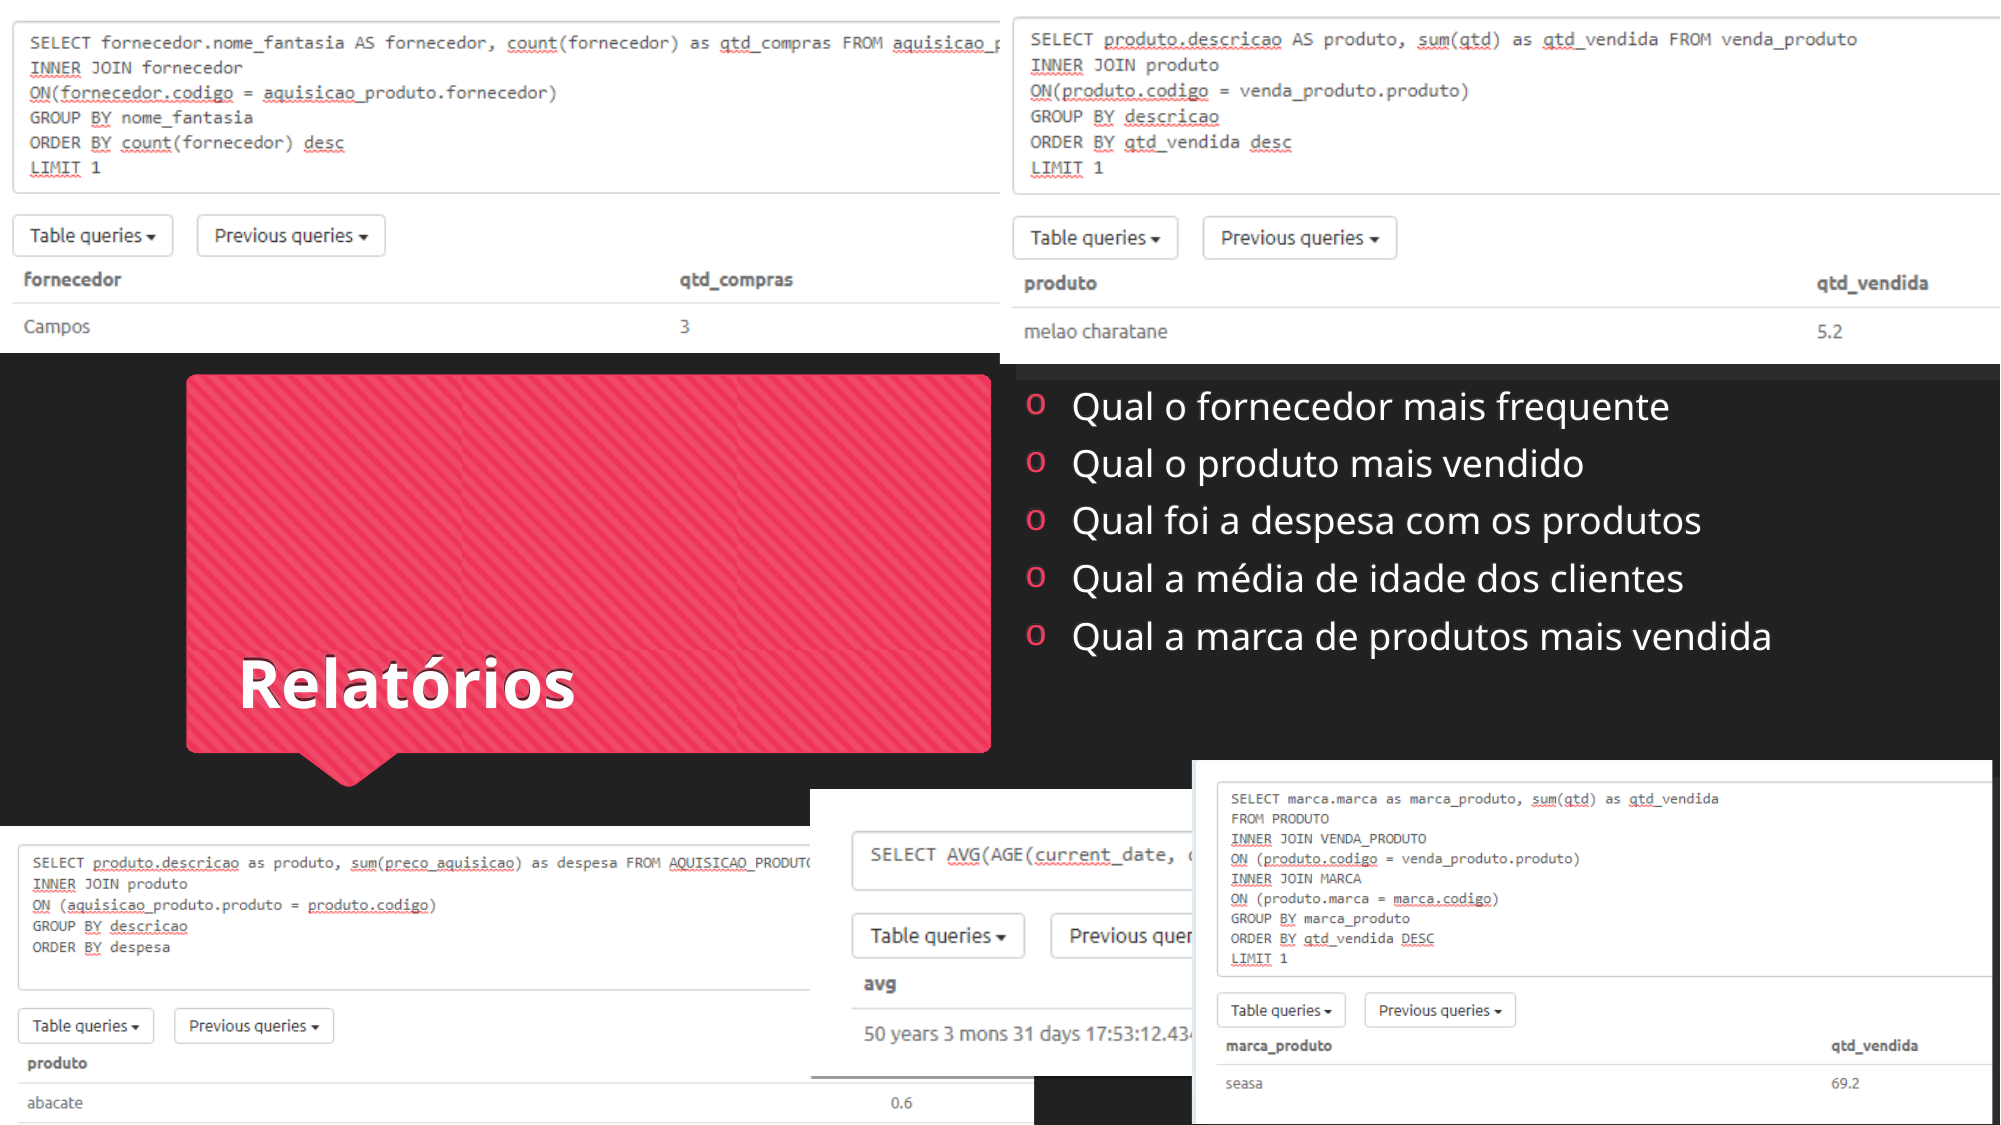

Qual o fornecedor mais frequente
Qual o produto mais vendido
Qual foi a despesa com os produtos
Qual a média de idade dos clientes
Qual a marca de produtos mais vendida
# Relatórios